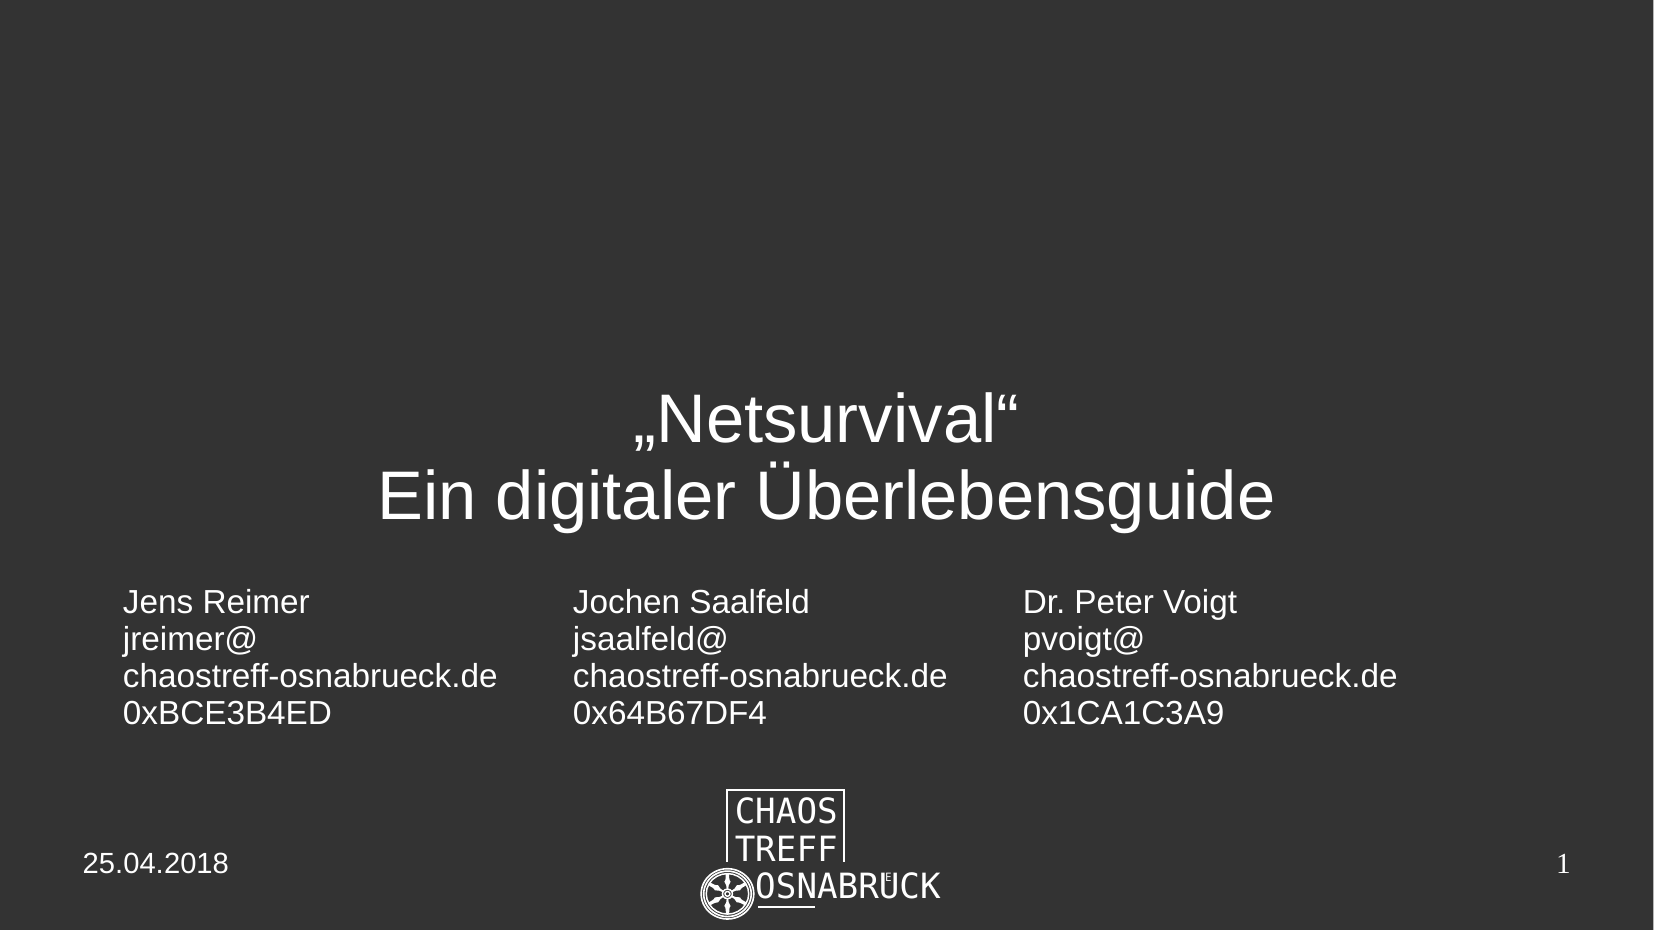

# „Netsurvival“ Ein digitaler Überlebensguide
Jens Reimer				Jochen Saalfeld			Dr. Peter Voigt
jreimer@					jsaalfeld@				pvoigt@
chaostreff-osnabrueck.de	chaostreff-osnabrueck.de	chaostreff-osnabrueck.de
0xBCE3B4ED				0x64B67DF4				0x1CA1C3A9
1